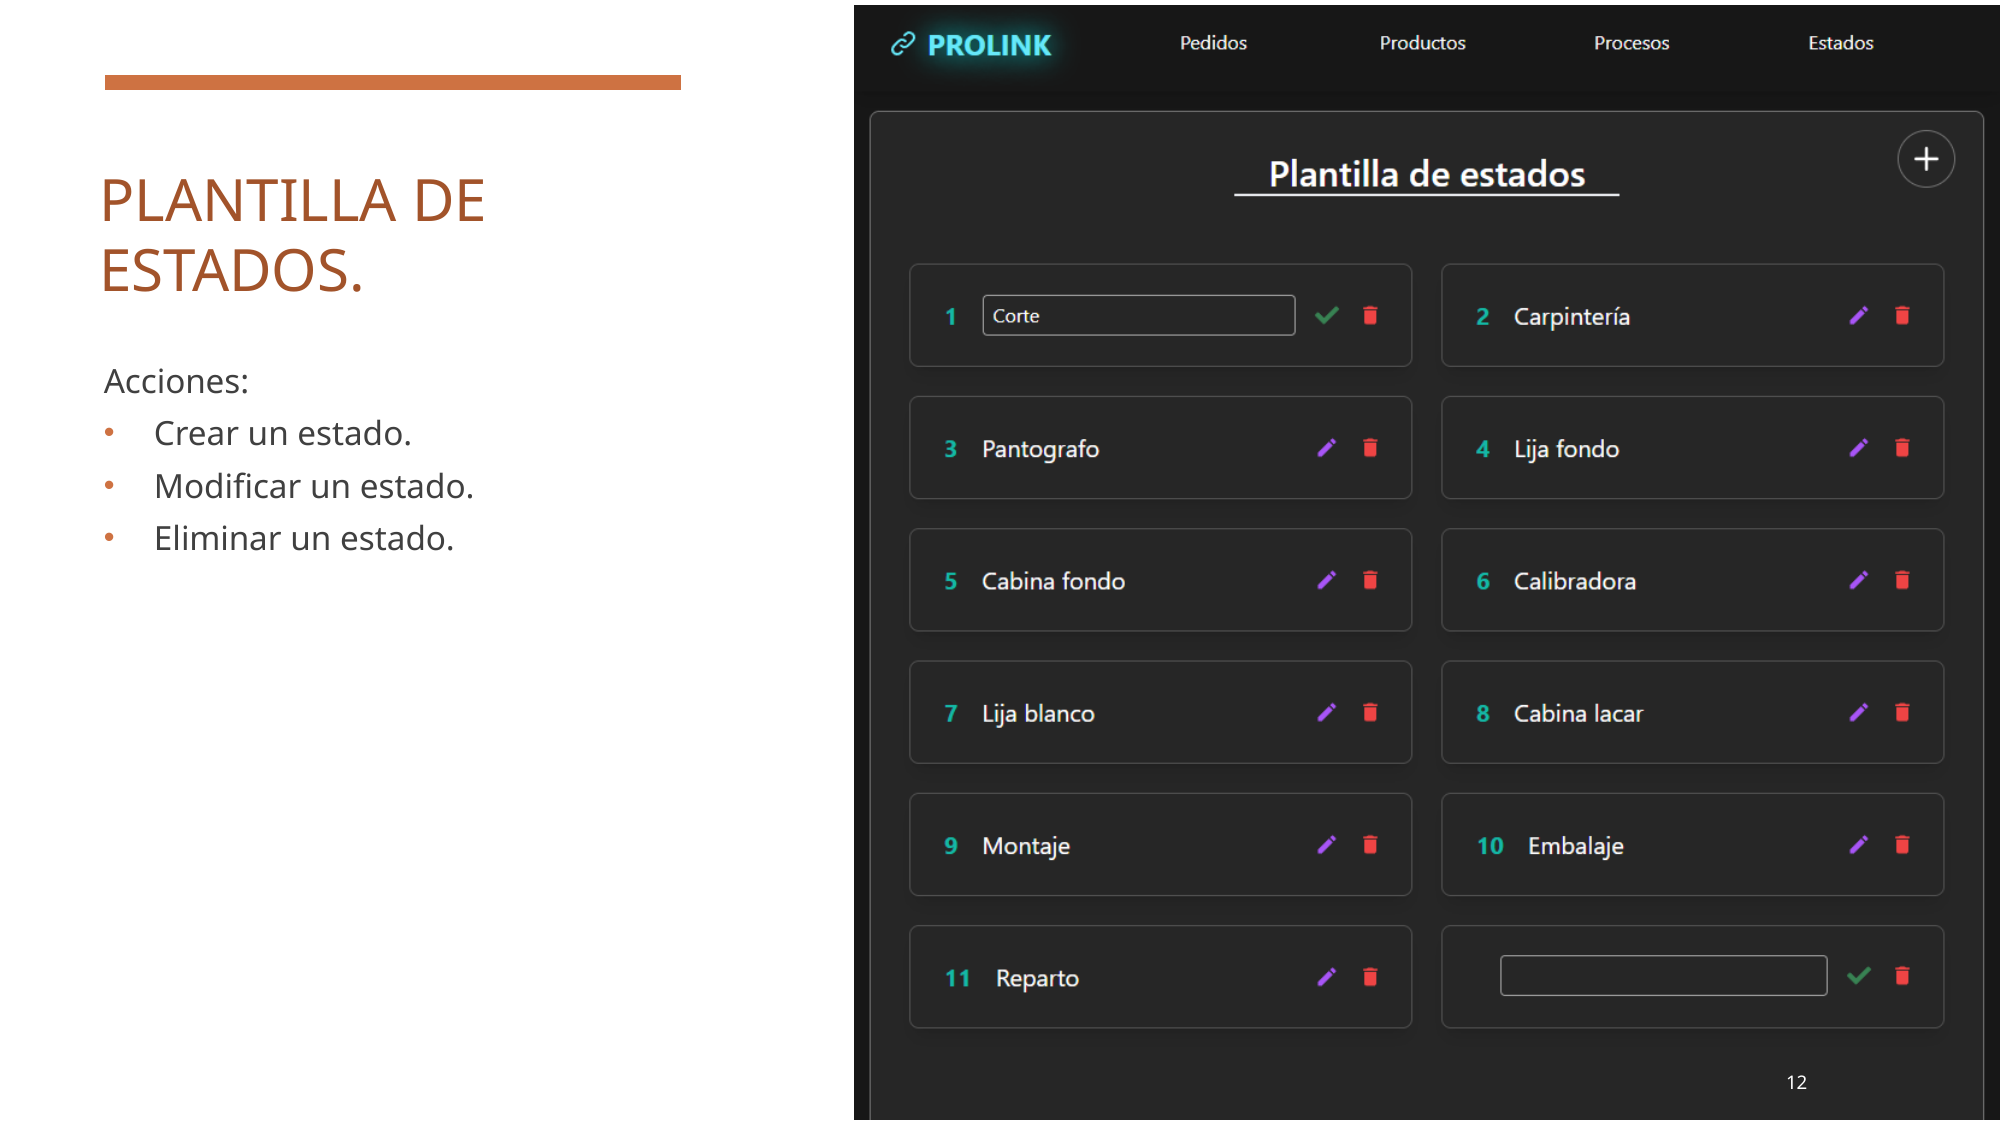

# Plantilla de estados.
Acciones:
Crear un estado.
Modificar un estado.
Eliminar un estado.